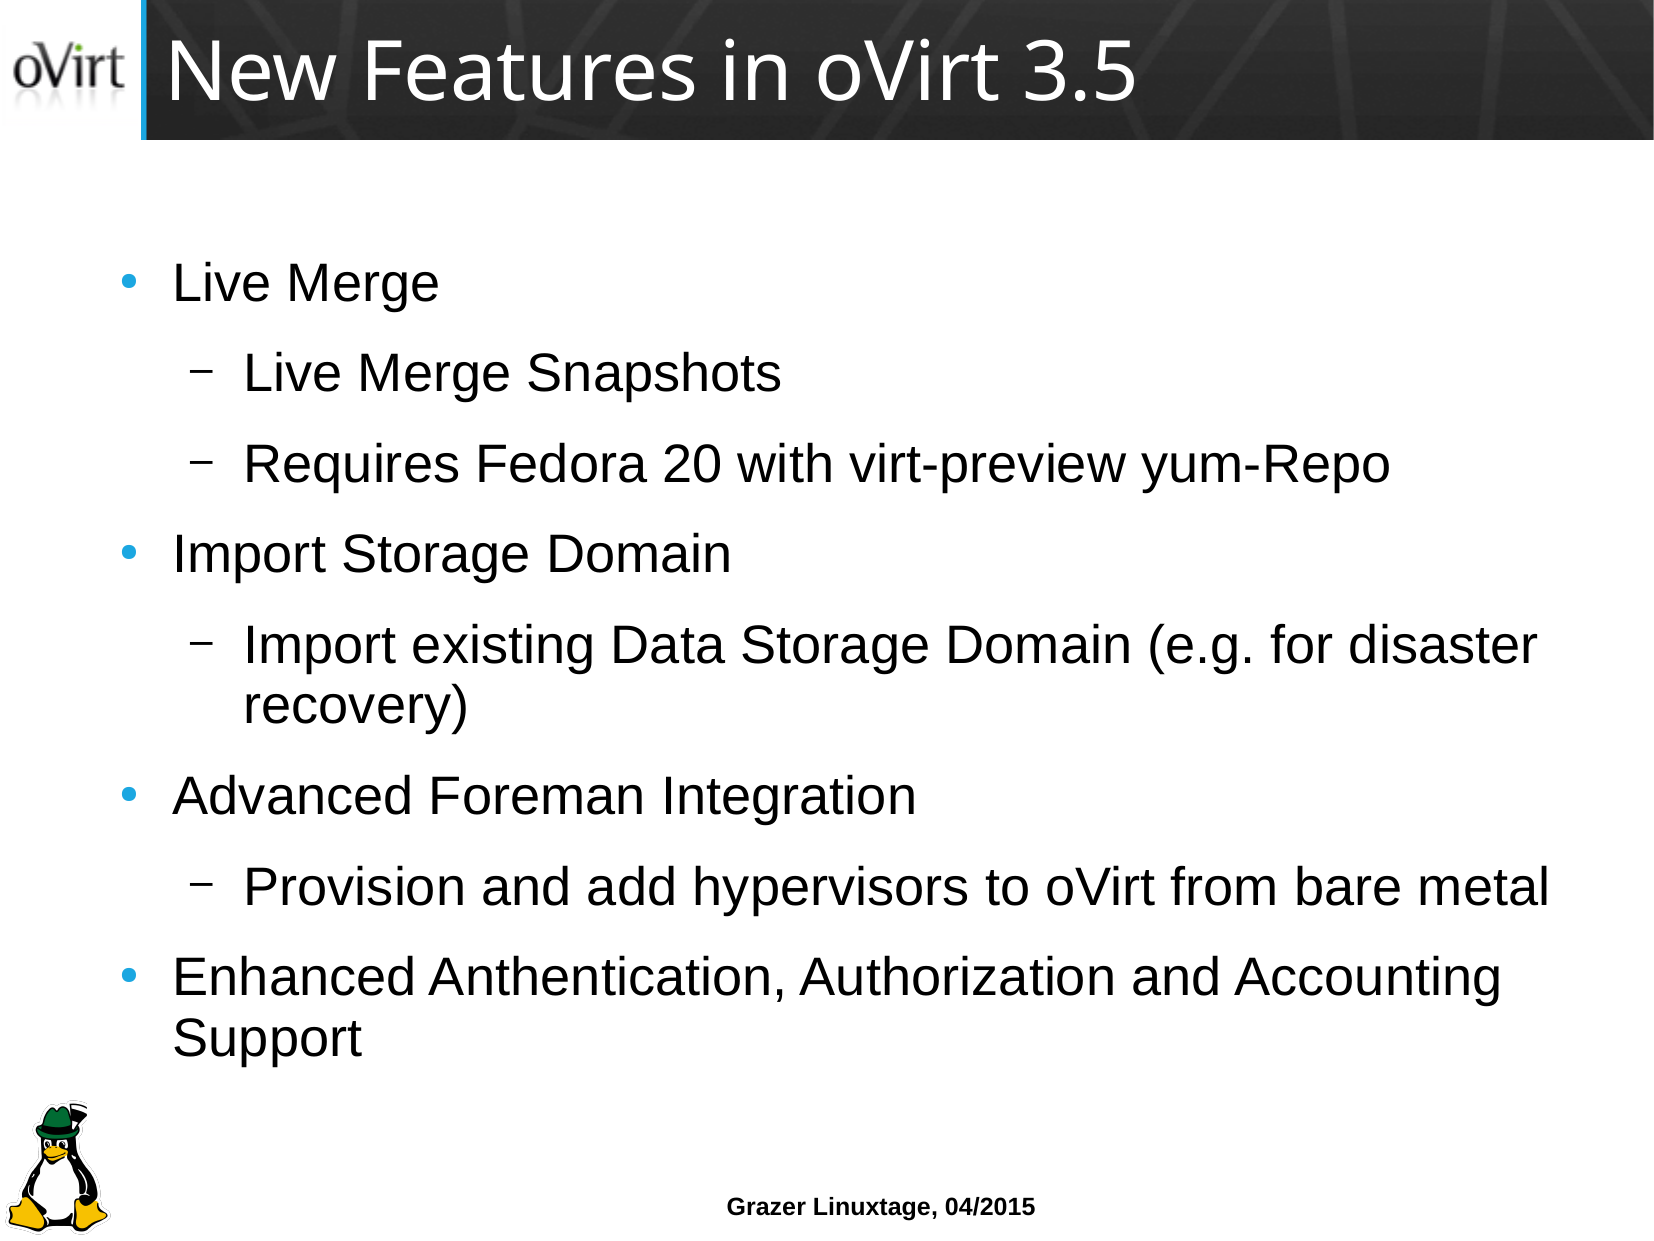

# New Features in oVirt 3.5
Live Merge
Live Merge Snapshots
Requires Fedora 20 with virt-preview yum-Repo
Import Storage Domain
Import existing Data Storage Domain (e.g. for disaster recovery)
Advanced Foreman Integration
Provision and add hypervisors to oVirt from bare metal
Enhanced Anthentication, Authorization and Accounting Support